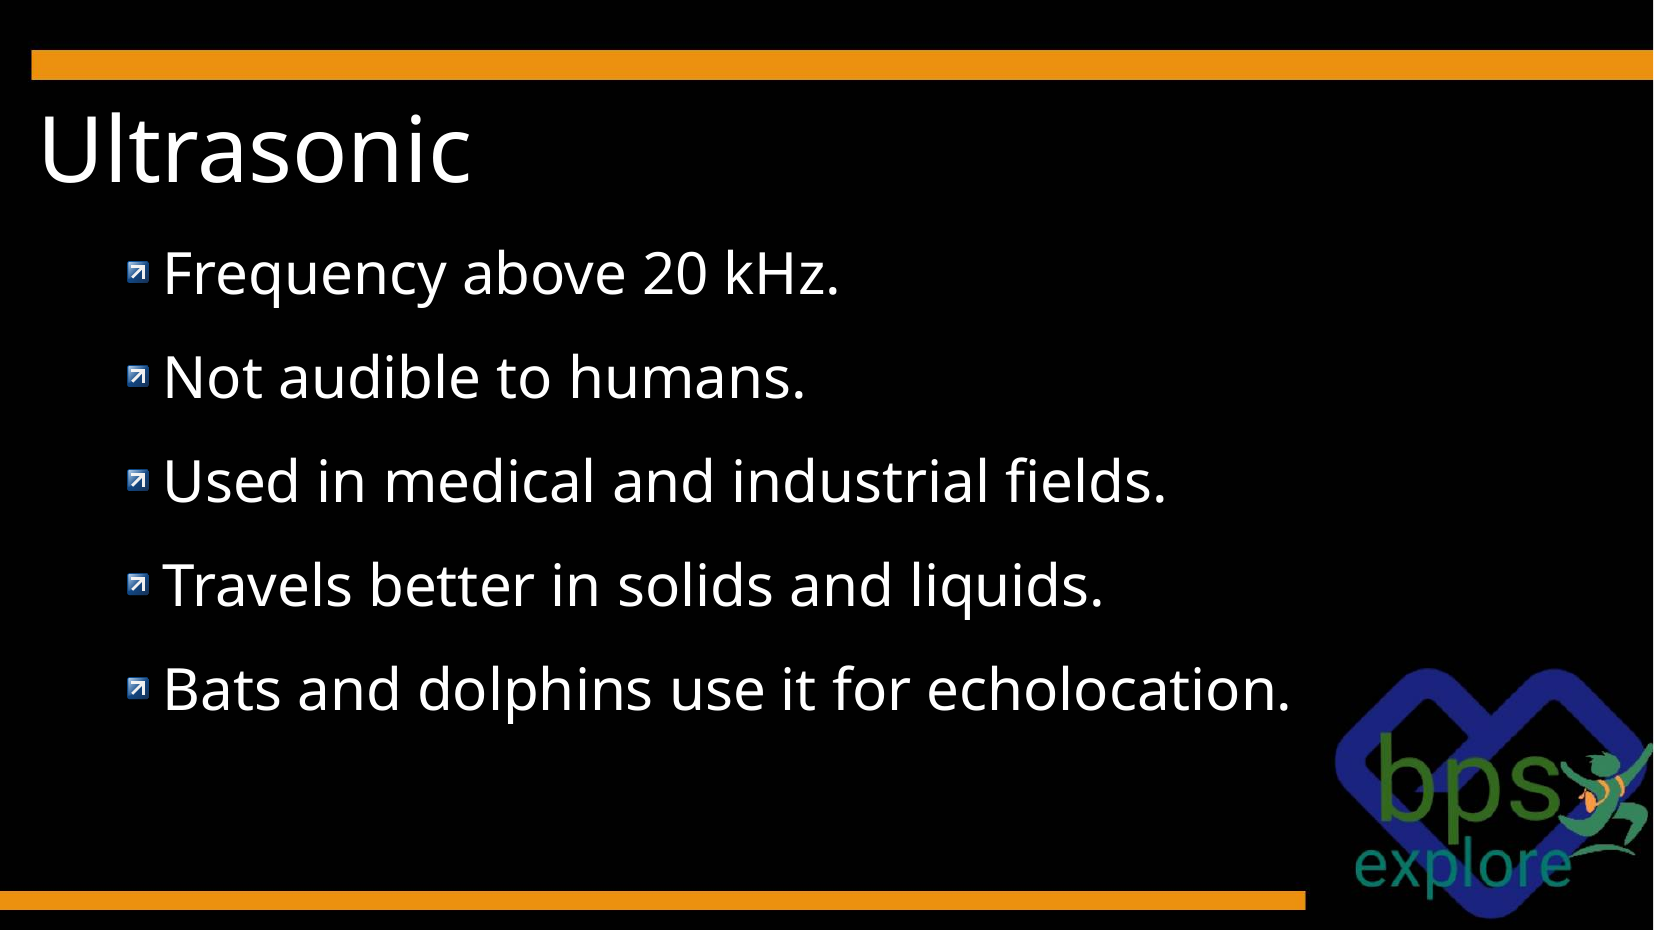

# Ultrasonic
Frequency above 20 kHz.
Not audible to humans.
Used in medical and industrial fields.
Travels better in solids and liquids.
Bats and dolphins use it for echolocation.